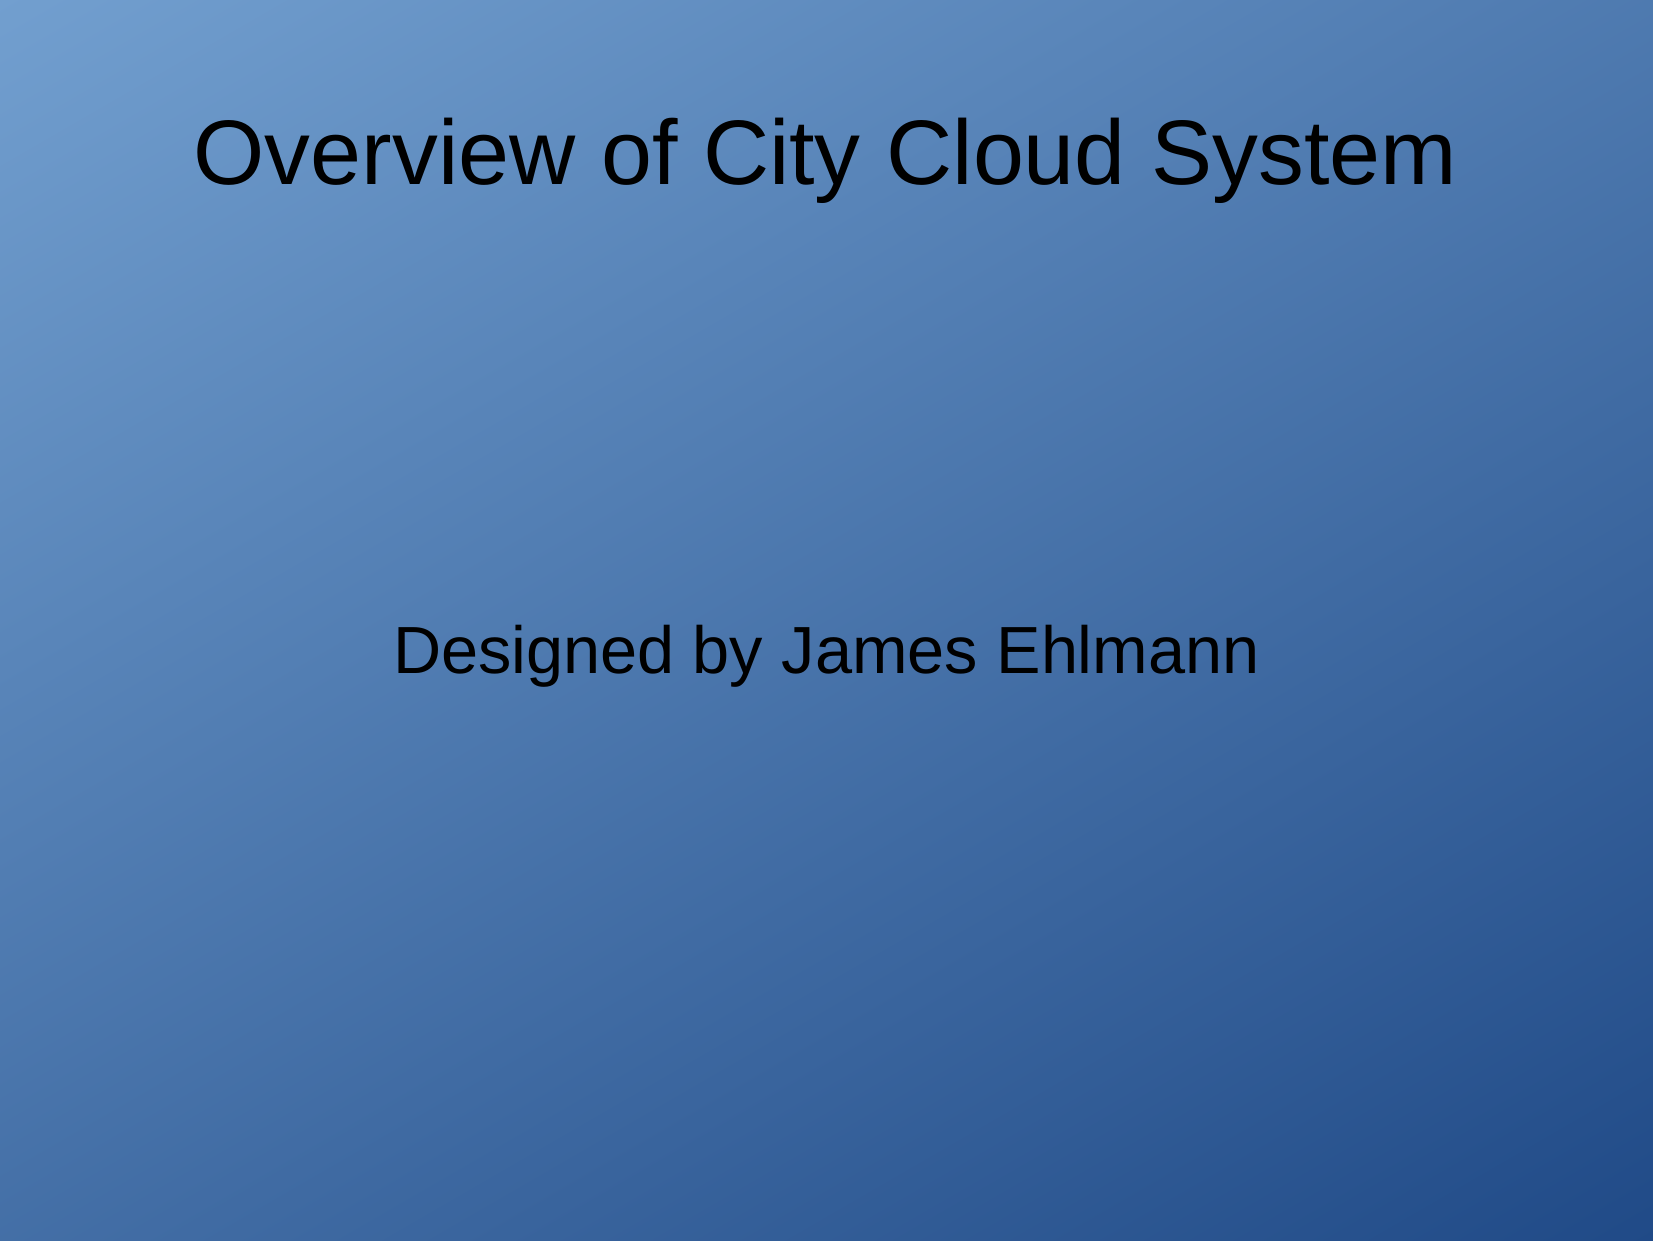

# Overview of City Cloud System
Designed by James Ehlmann